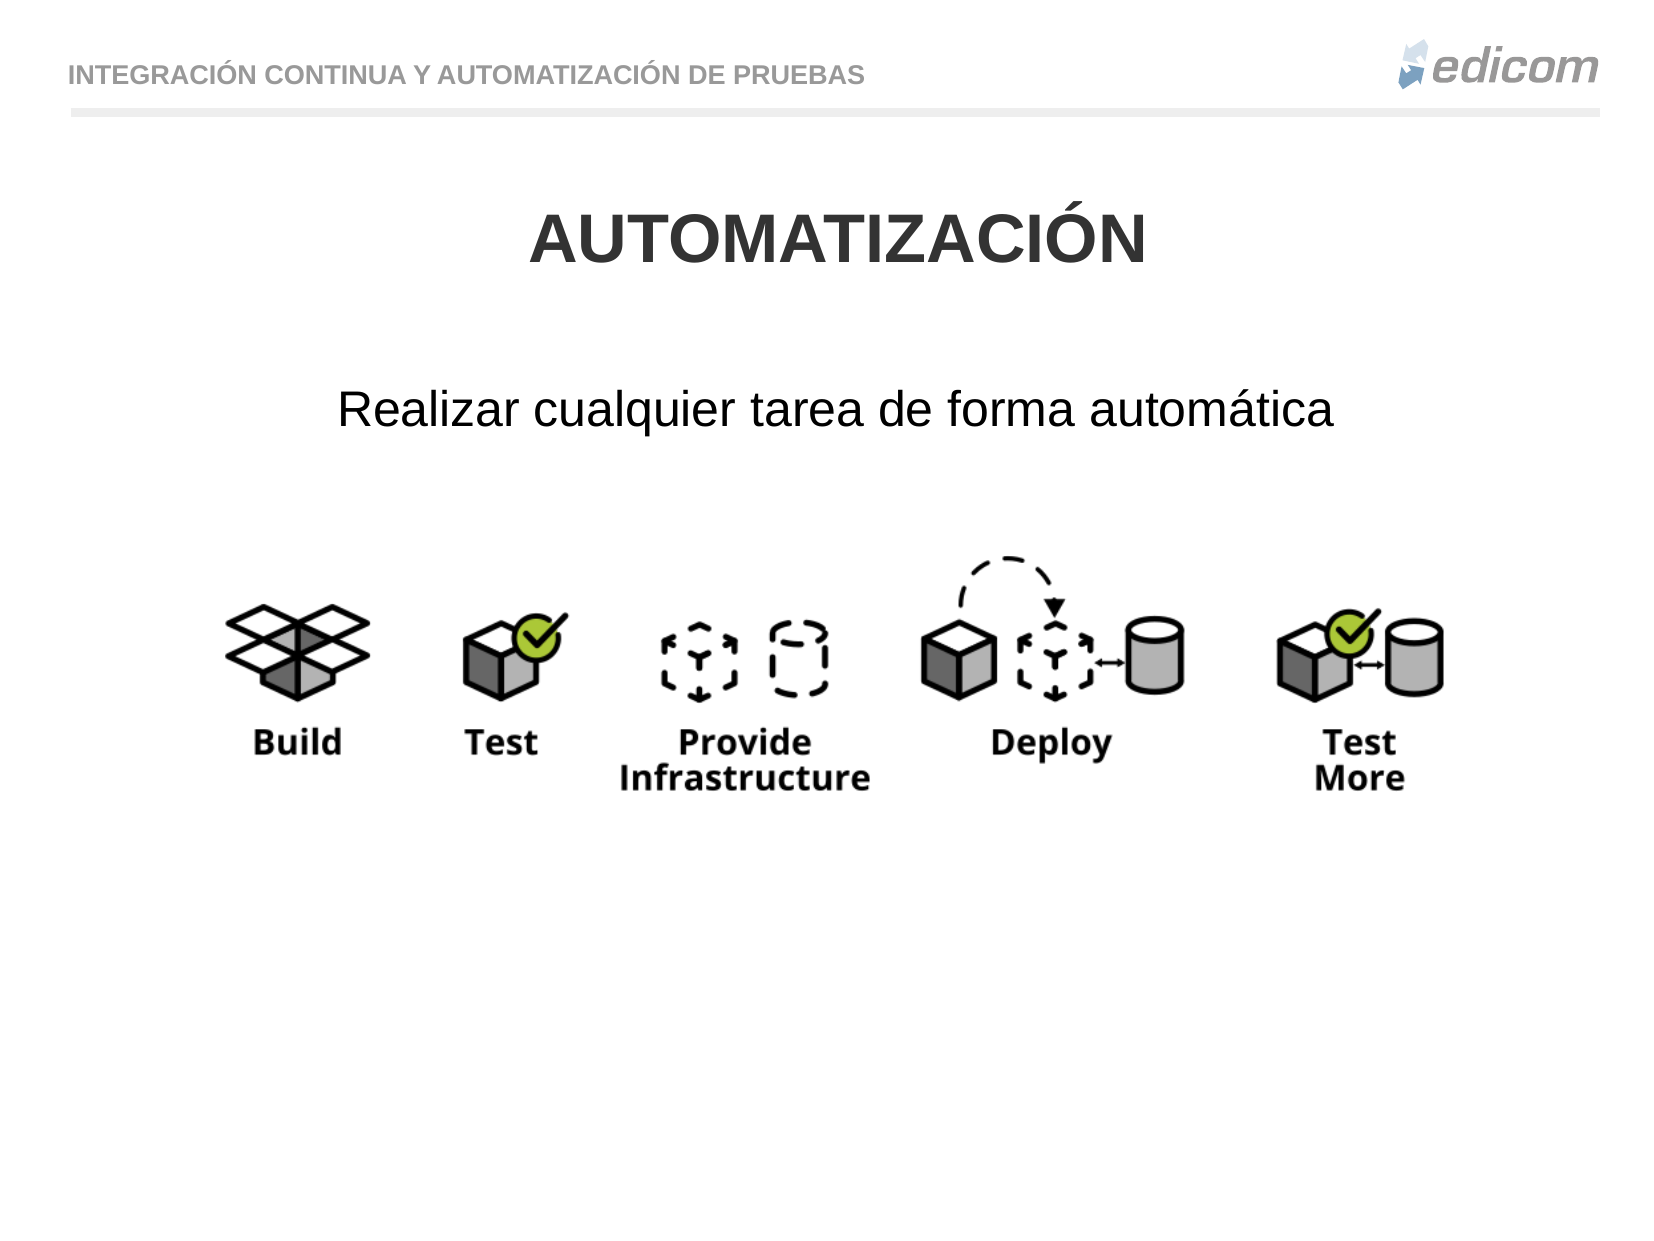

# AUTOMATIZACIÓN
Realizar cualquier tarea de forma automática